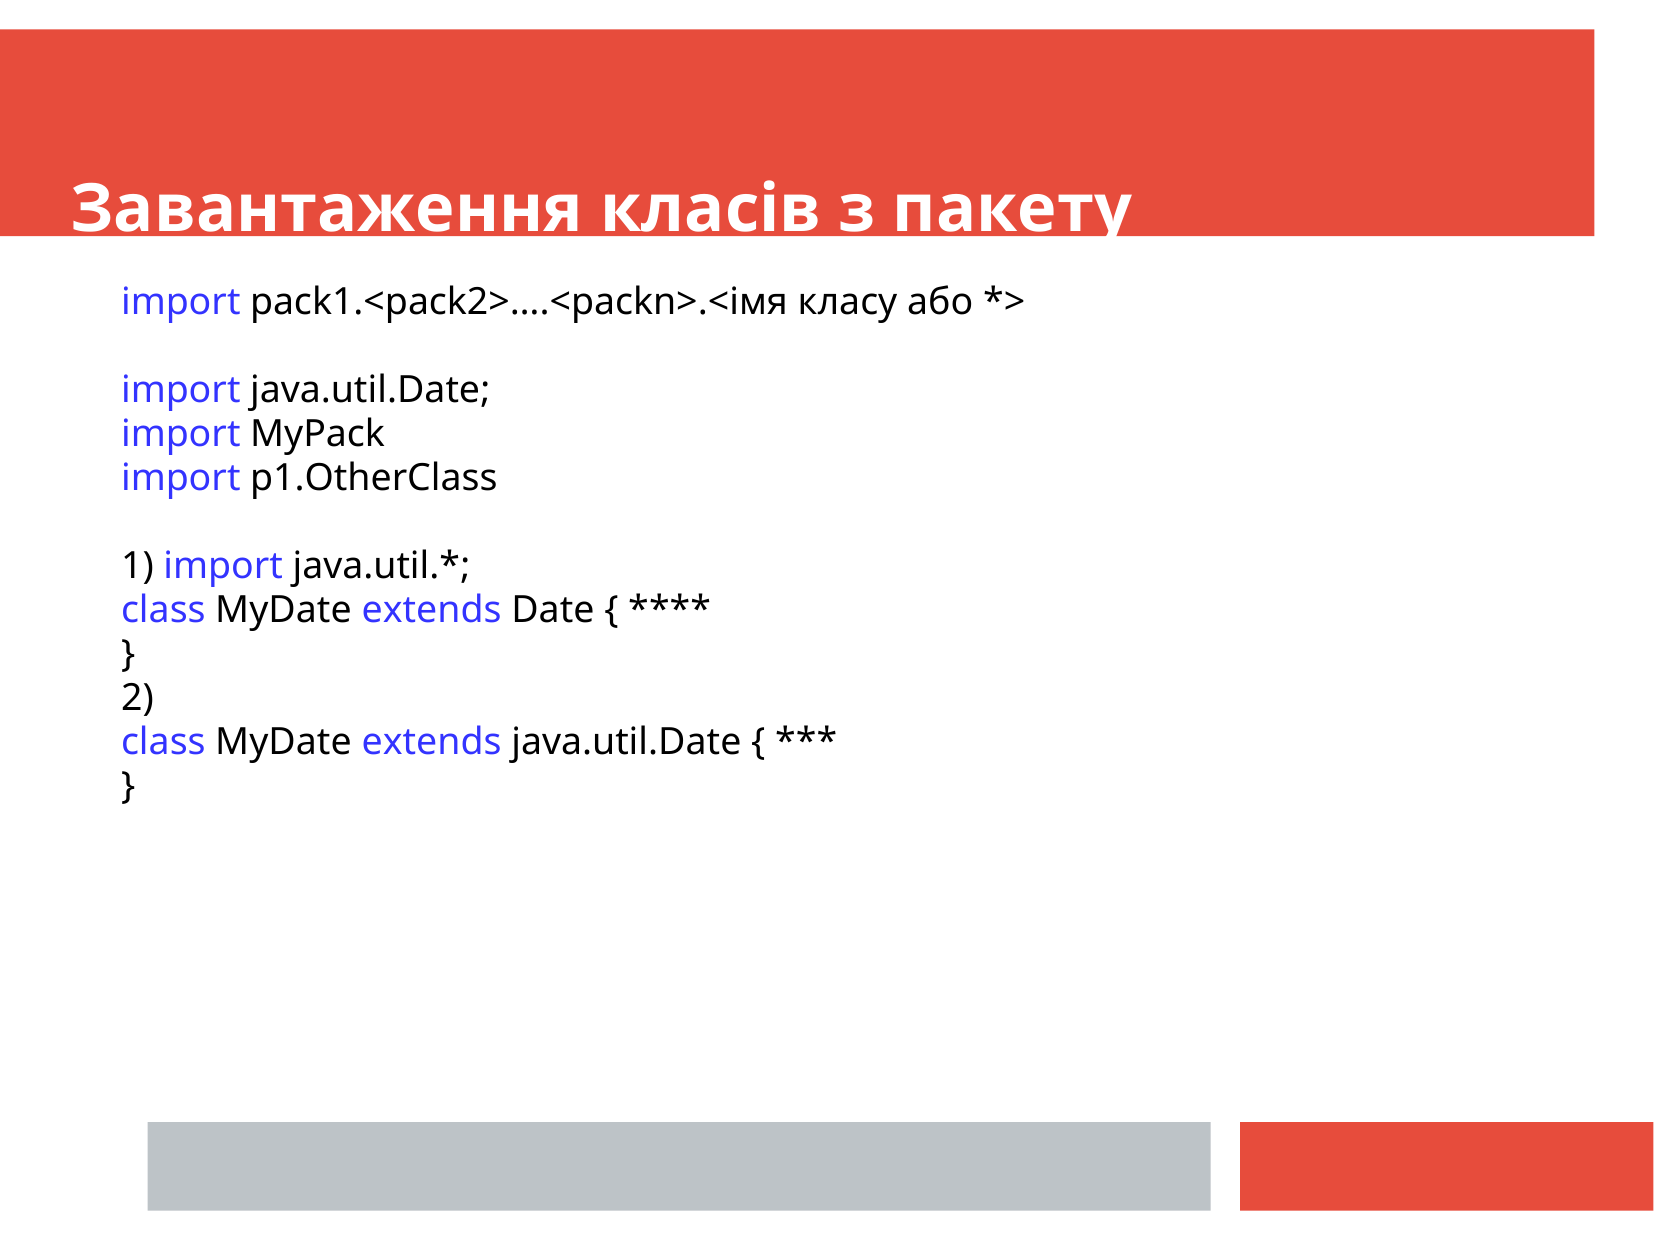

Завантаження класів з пакету
іmport pack1.<pack2>….<packn>.<імя класу або *>
import java.util.Date;
import MyPack
import p1.OtherClass
1) import java.util.*;
class MyDate extends Date { ****
}
2)
class MyDate extends java.util.Date { ***
}